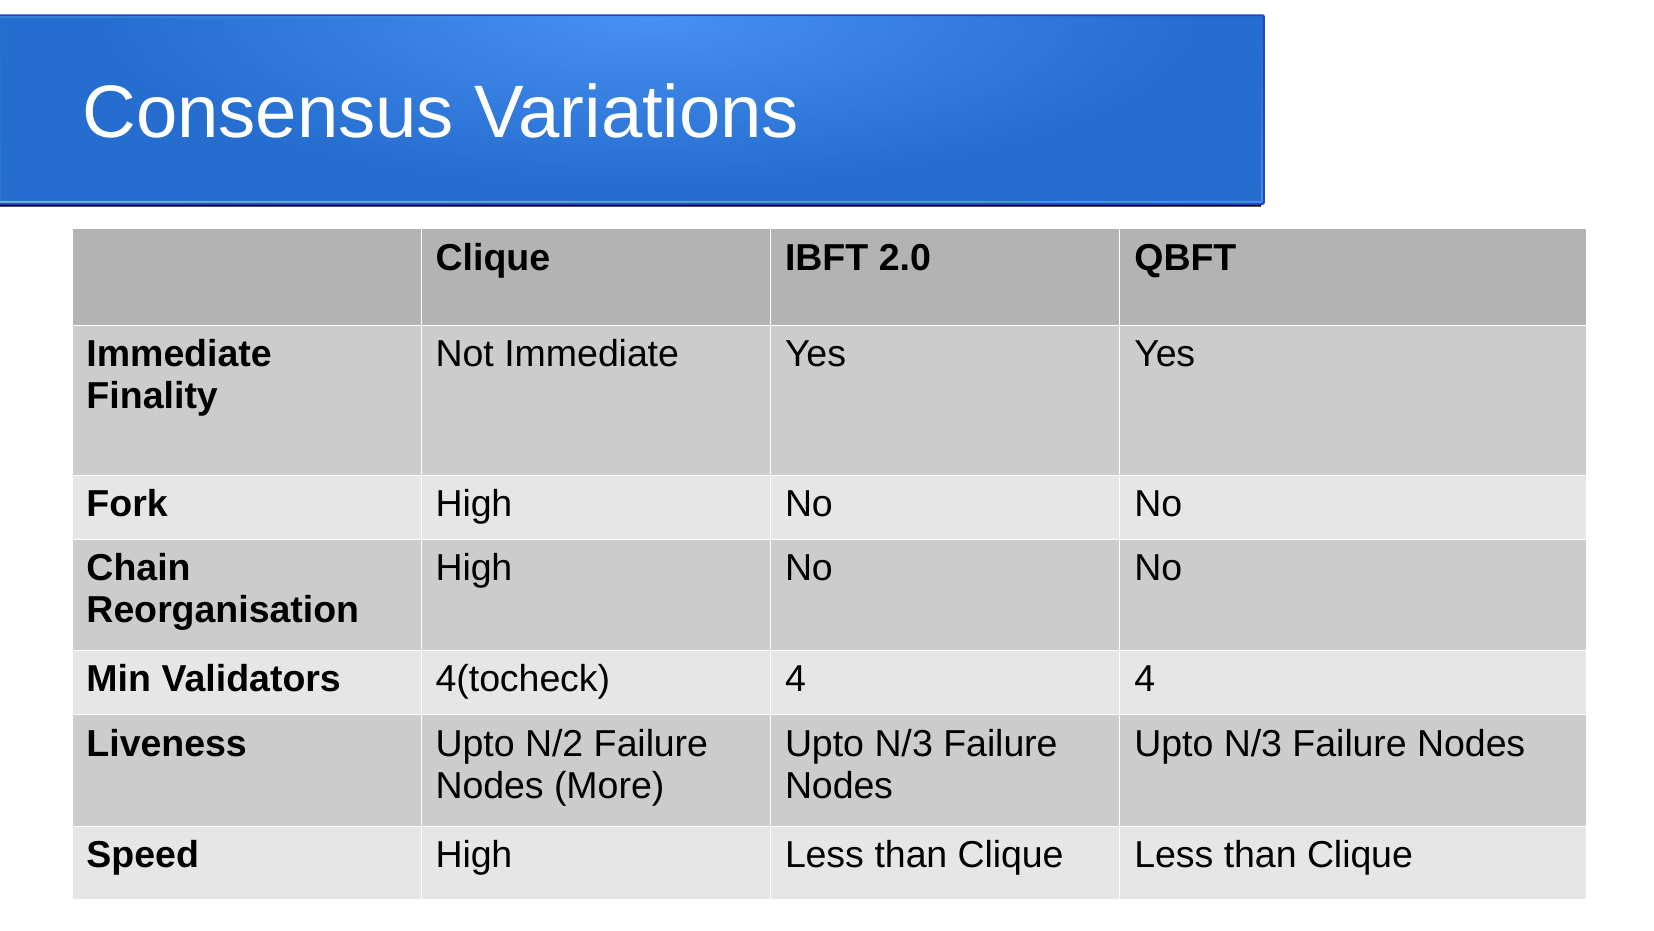

# Consensus Variations
| | Clique | IBFT 2.0 | QBFT |
| --- | --- | --- | --- |
| Immediate Finality | Not Immediate | Yes | Yes |
| Fork | High | No | No |
| Chain Reorganisation | High | No | No |
| Min Validators | 4(tocheck) | 4 | 4 |
| Liveness | Upto N/2 Failure Nodes (More) | Upto N/3 Failure Nodes | Upto N/3 Failure Nodes |
| Speed | High | Less than Clique | Less than Clique |